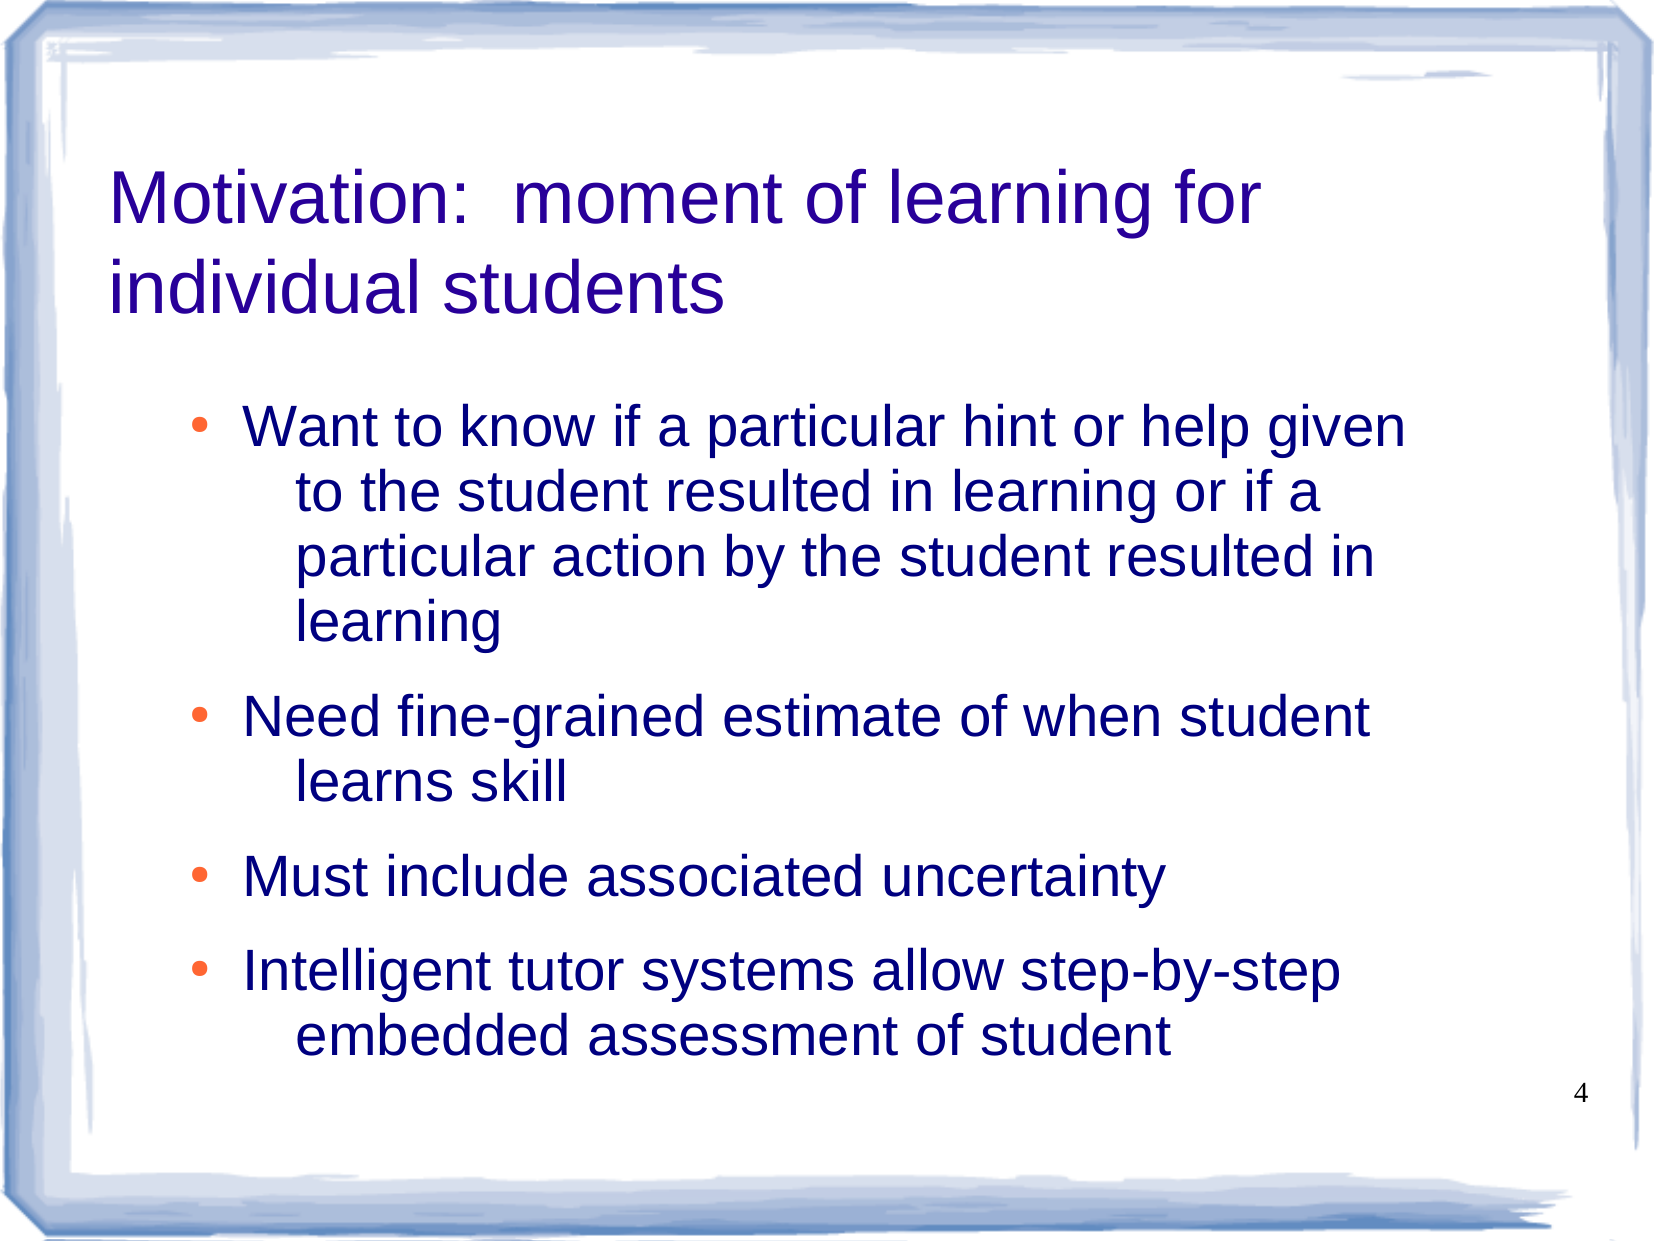

# Motivation: moment of learning for individual students
Want to know if a particular hint or help given to the student resulted in learning or if a particular action by the student resulted in learning
Need fine-grained estimate of when student learns skill
Must include associated uncertainty
Intelligent tutor systems allow step-by-step embedded assessment of student
4